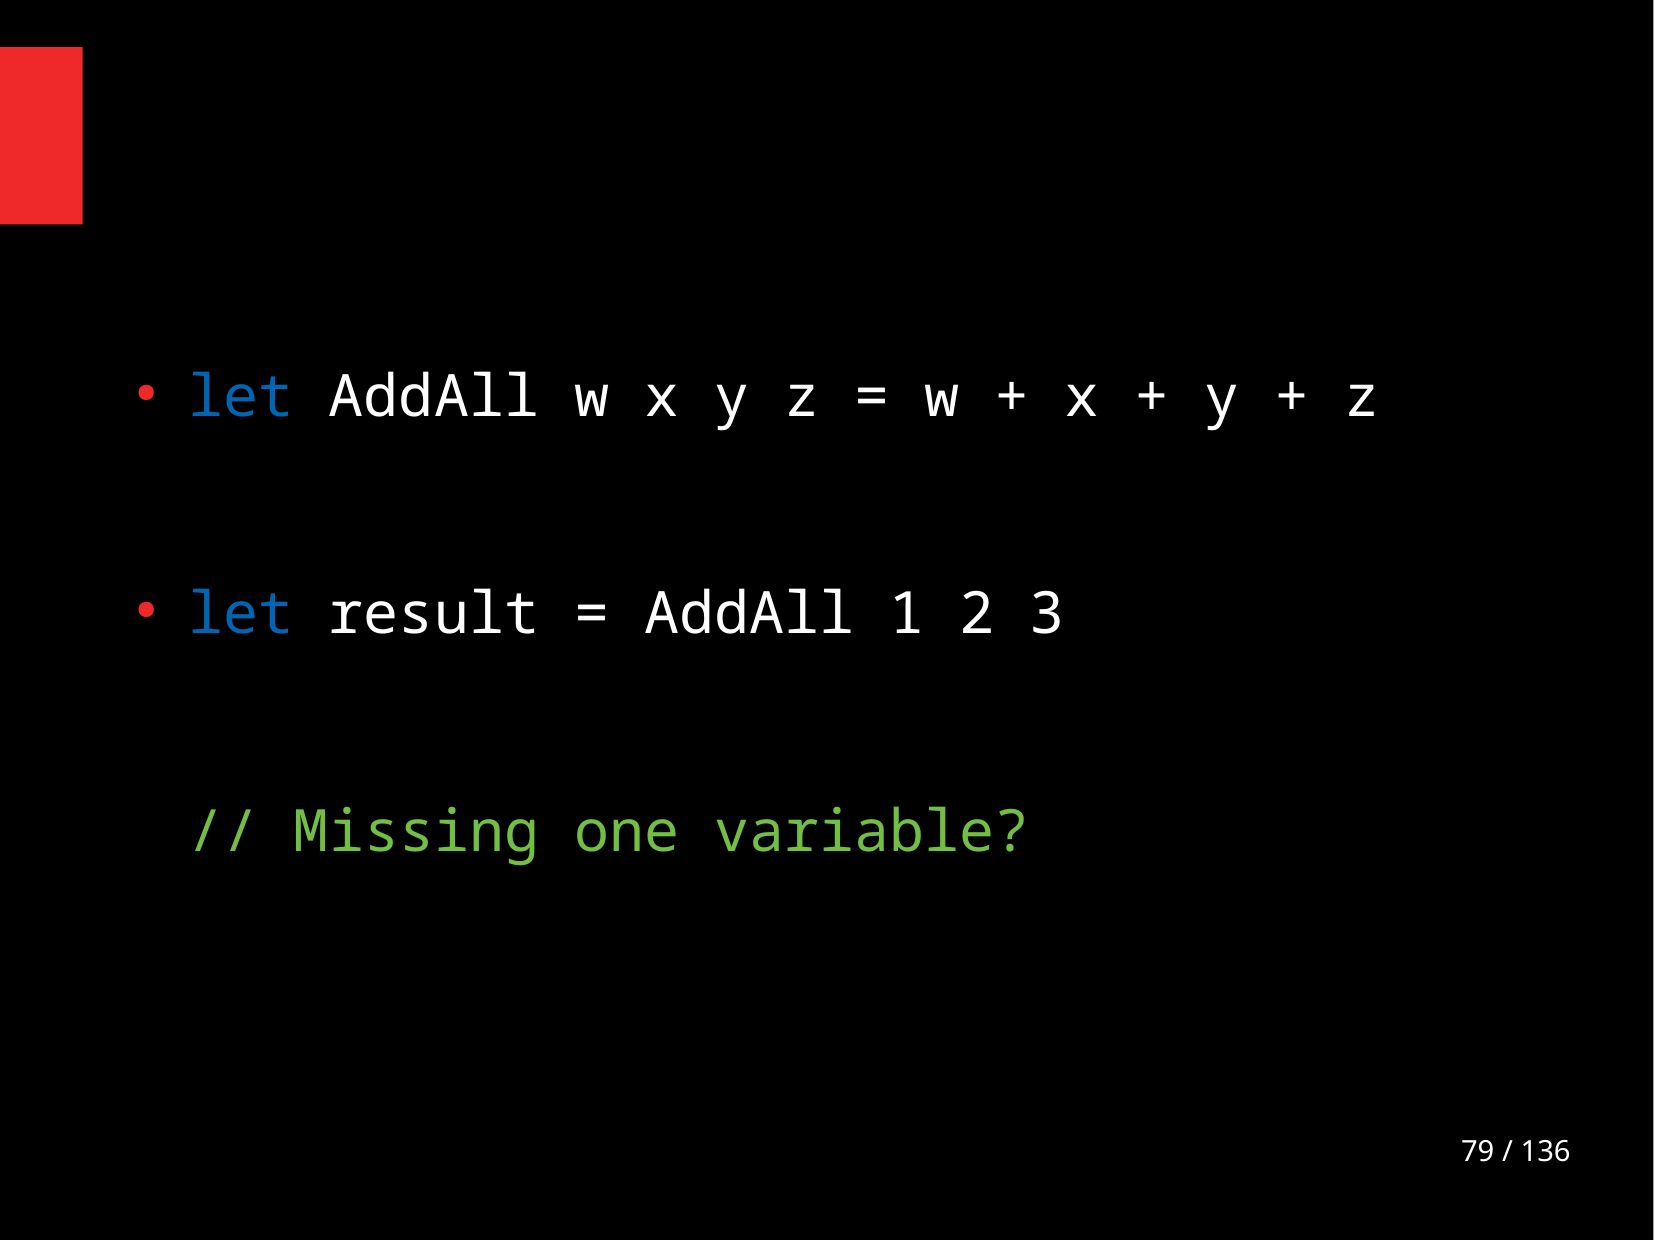

# let AddAll w x y z = w + x + y + z
let result = AddAll 1 2 3
// Missing one variable?
79